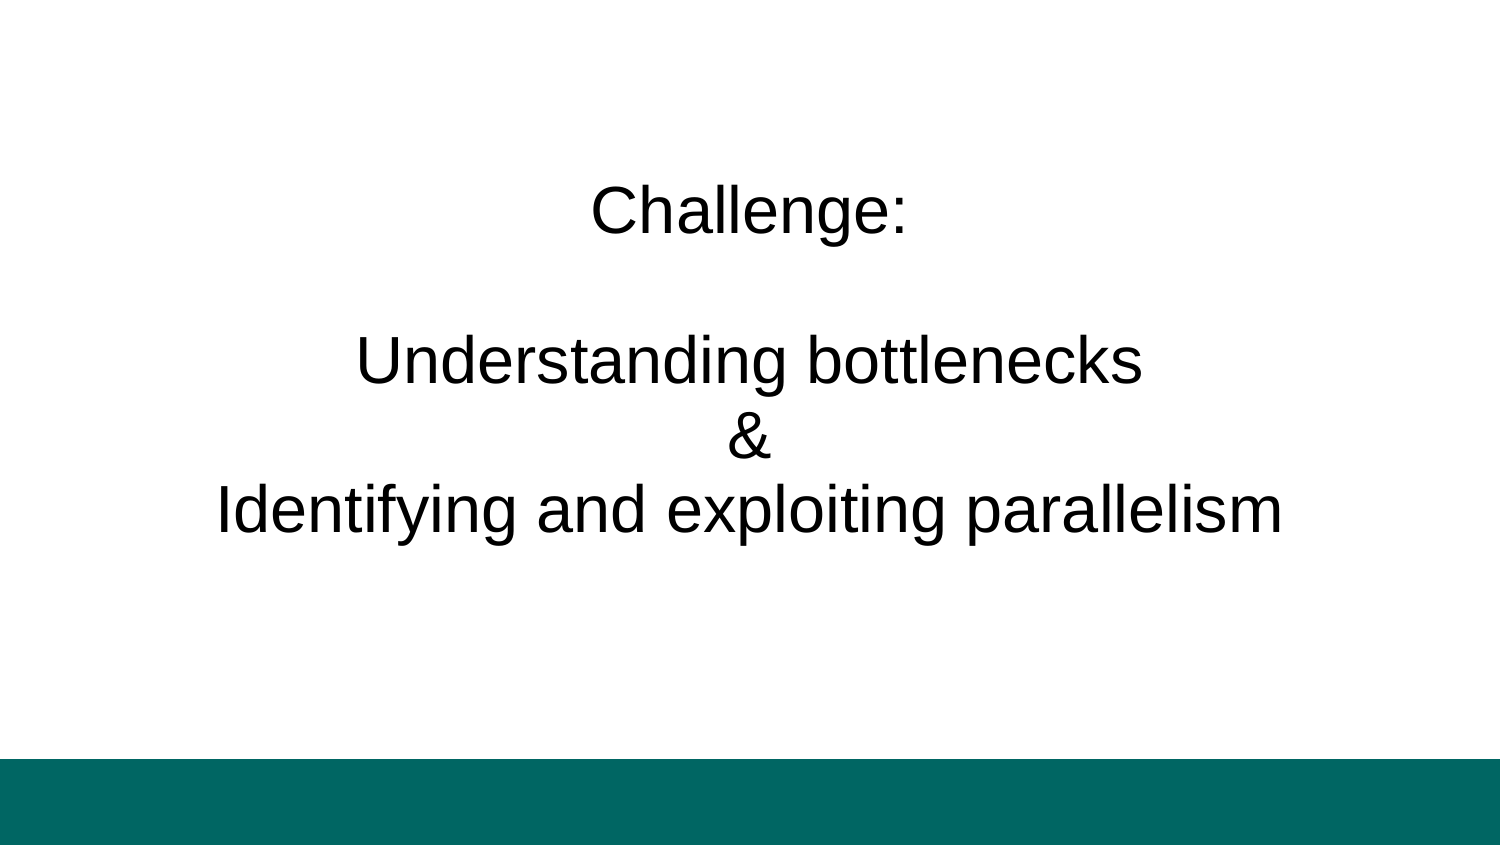

# Challenge:
Understanding bottlenecks
&
Identifying and exploiting parallelism